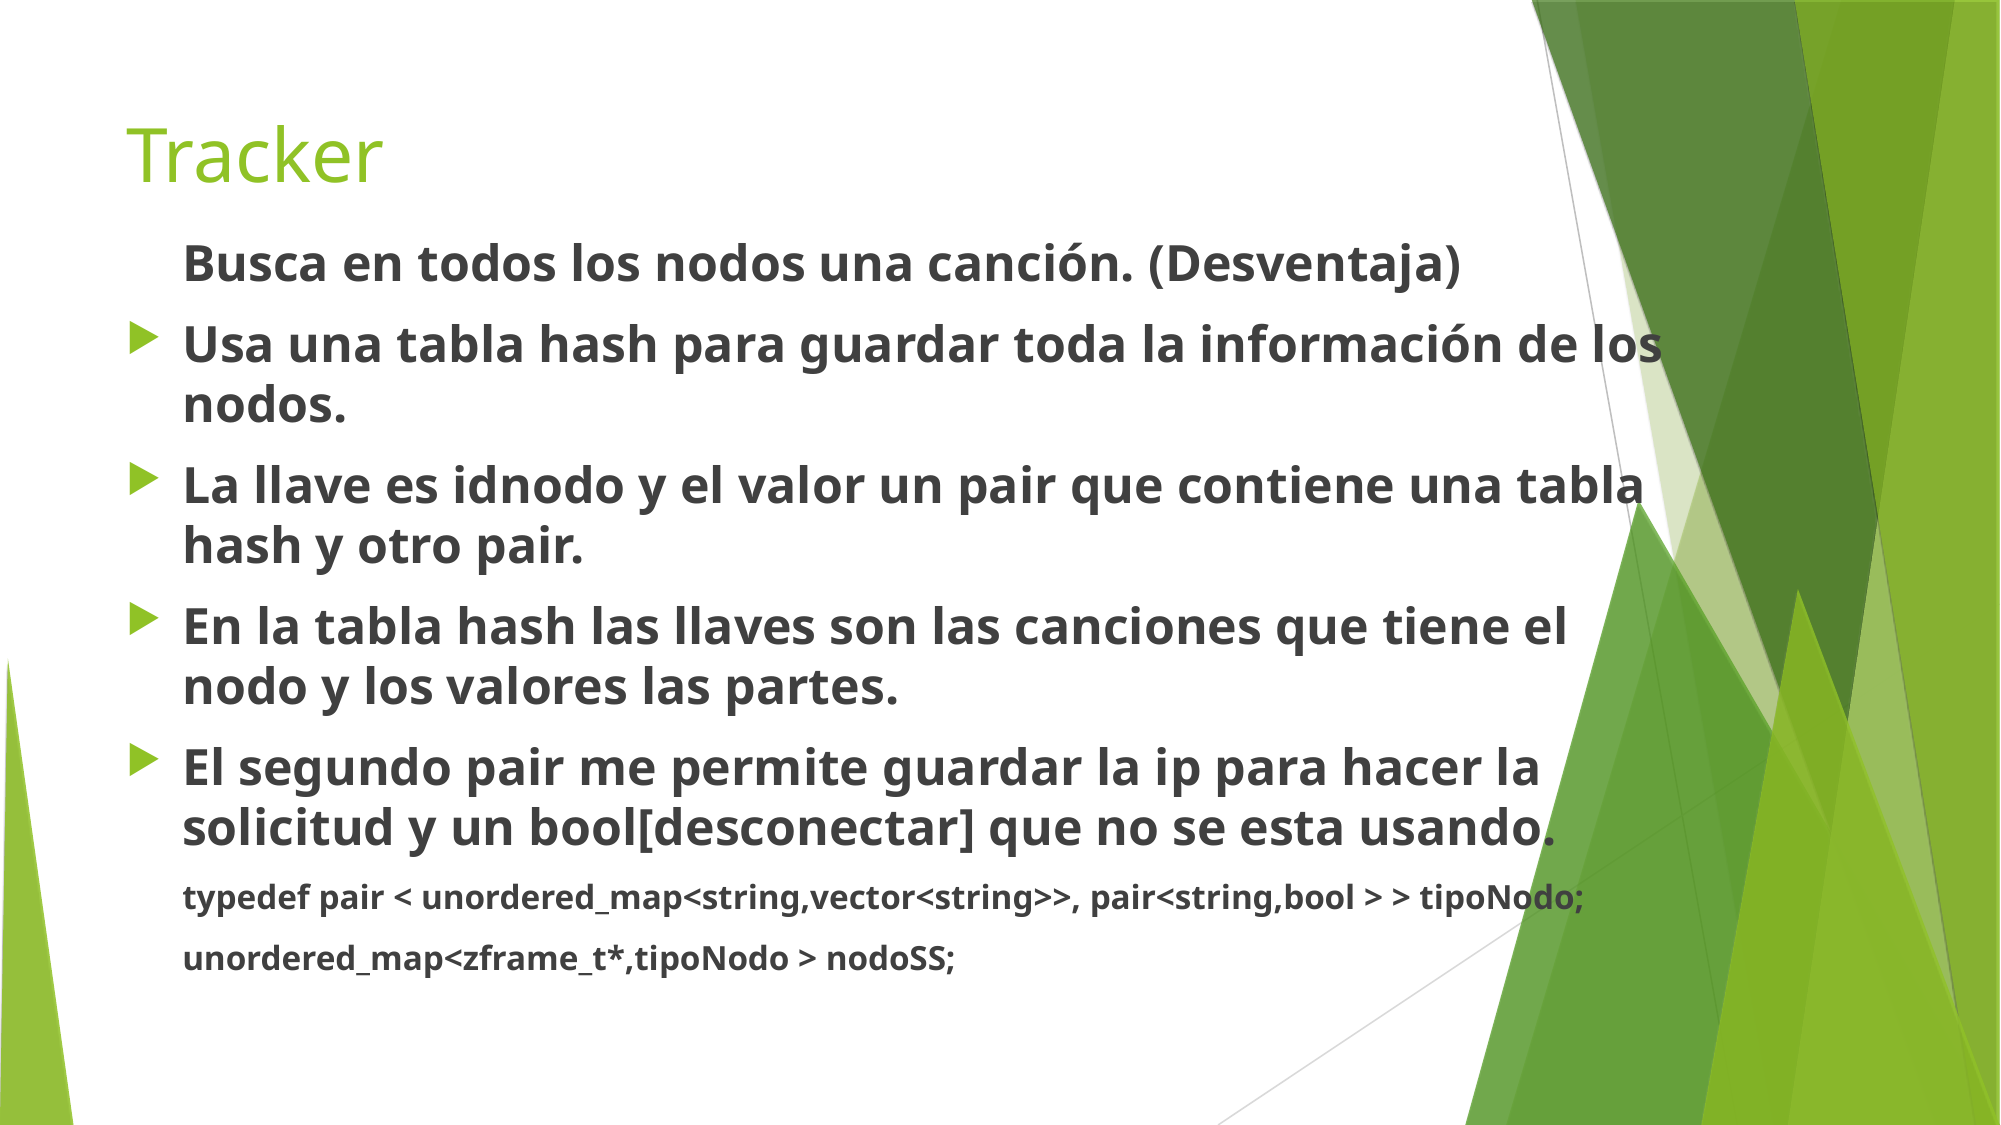

# Tracker
Busca en todos los nodos una canción. (Desventaja)
Usa una tabla hash para guardar toda la información de los nodos.
La llave es idnodo y el valor un pair que contiene una tabla hash y otro pair.
En la tabla hash las llaves son las canciones que tiene el nodo y los valores las partes.
El segundo pair me permite guardar la ip para hacer la solicitud y un bool[desconectar] que no se esta usando.
typedef pair < unordered_map<string,vector<string>>, pair<string,bool > > tipoNodo;
unordered_map<zframe_t*,tipoNodo > nodoSS;